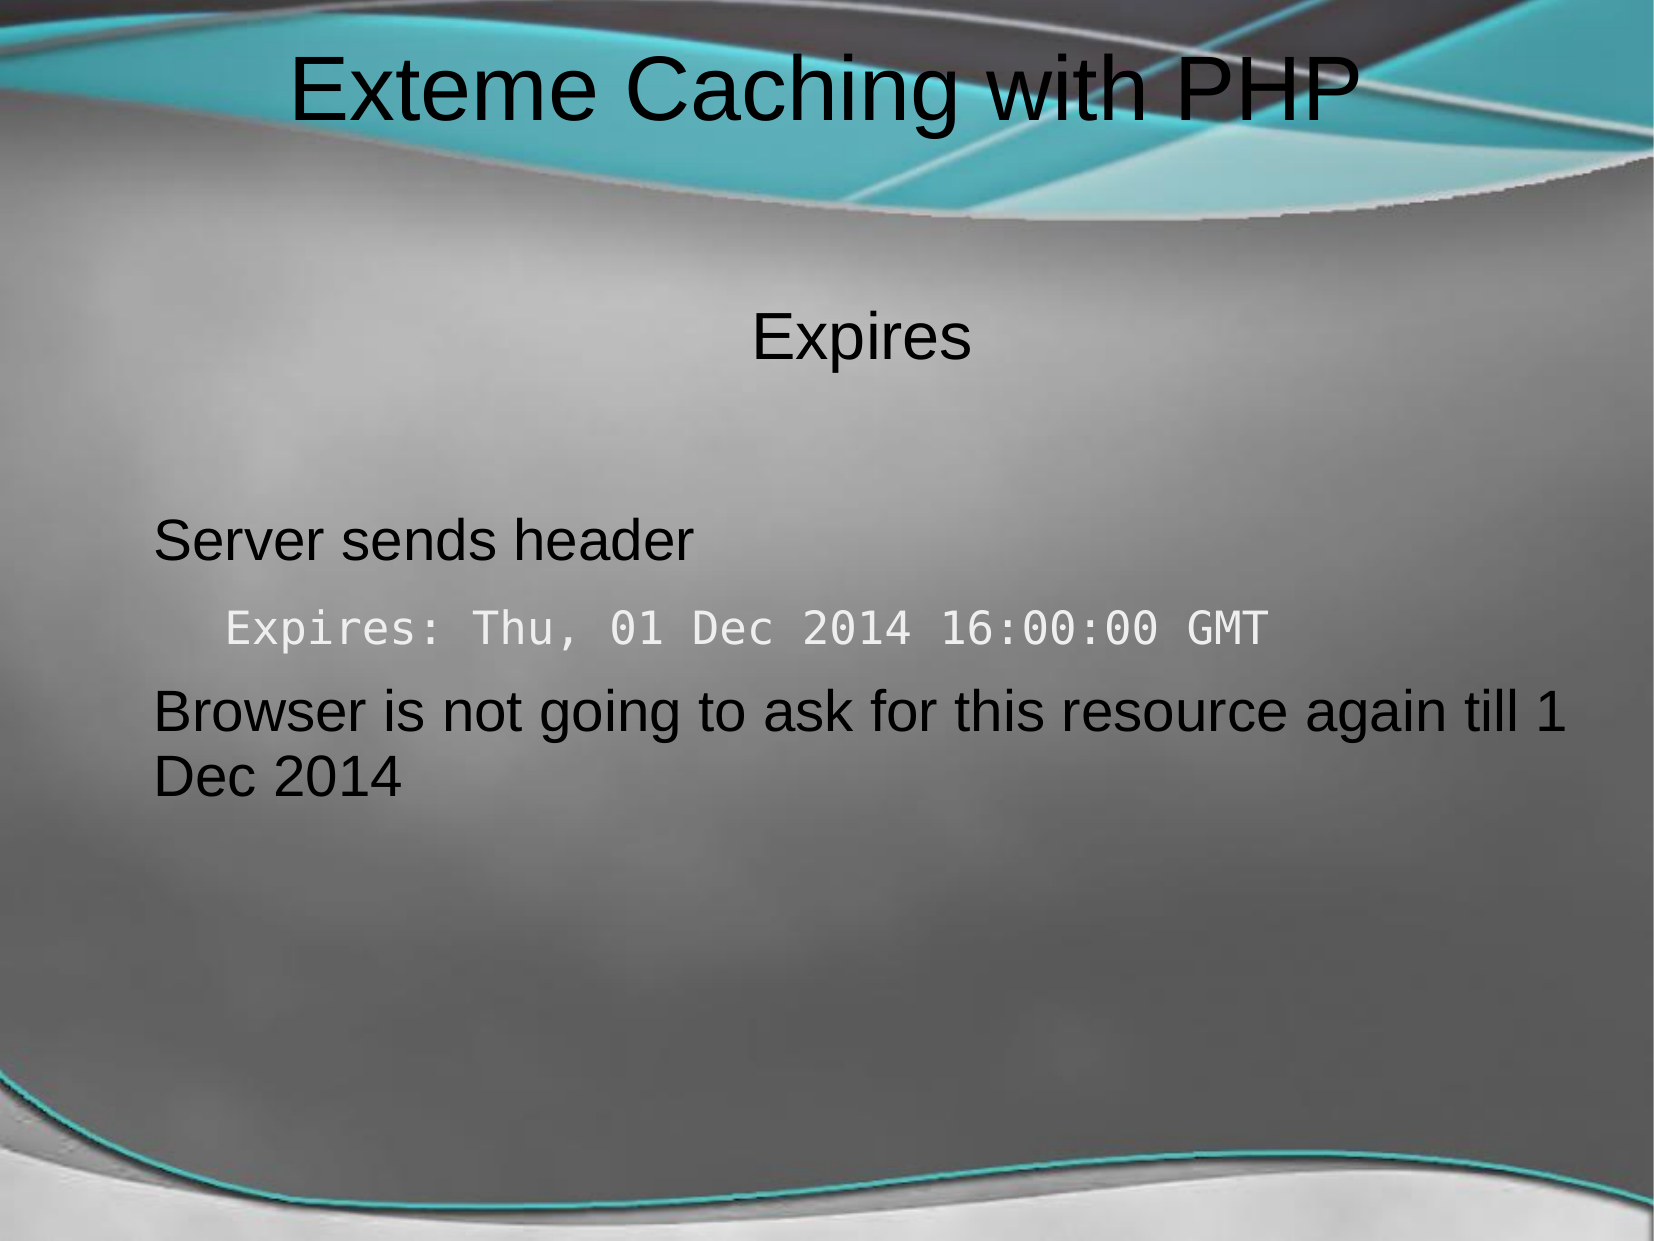

Exteme Caching with PHP
# Expires
Server sends header
Expires: Thu, 01 Dec 2014 16:00:00 GMT
Browser is not going to ask for this resource again till 1 Dec 2014